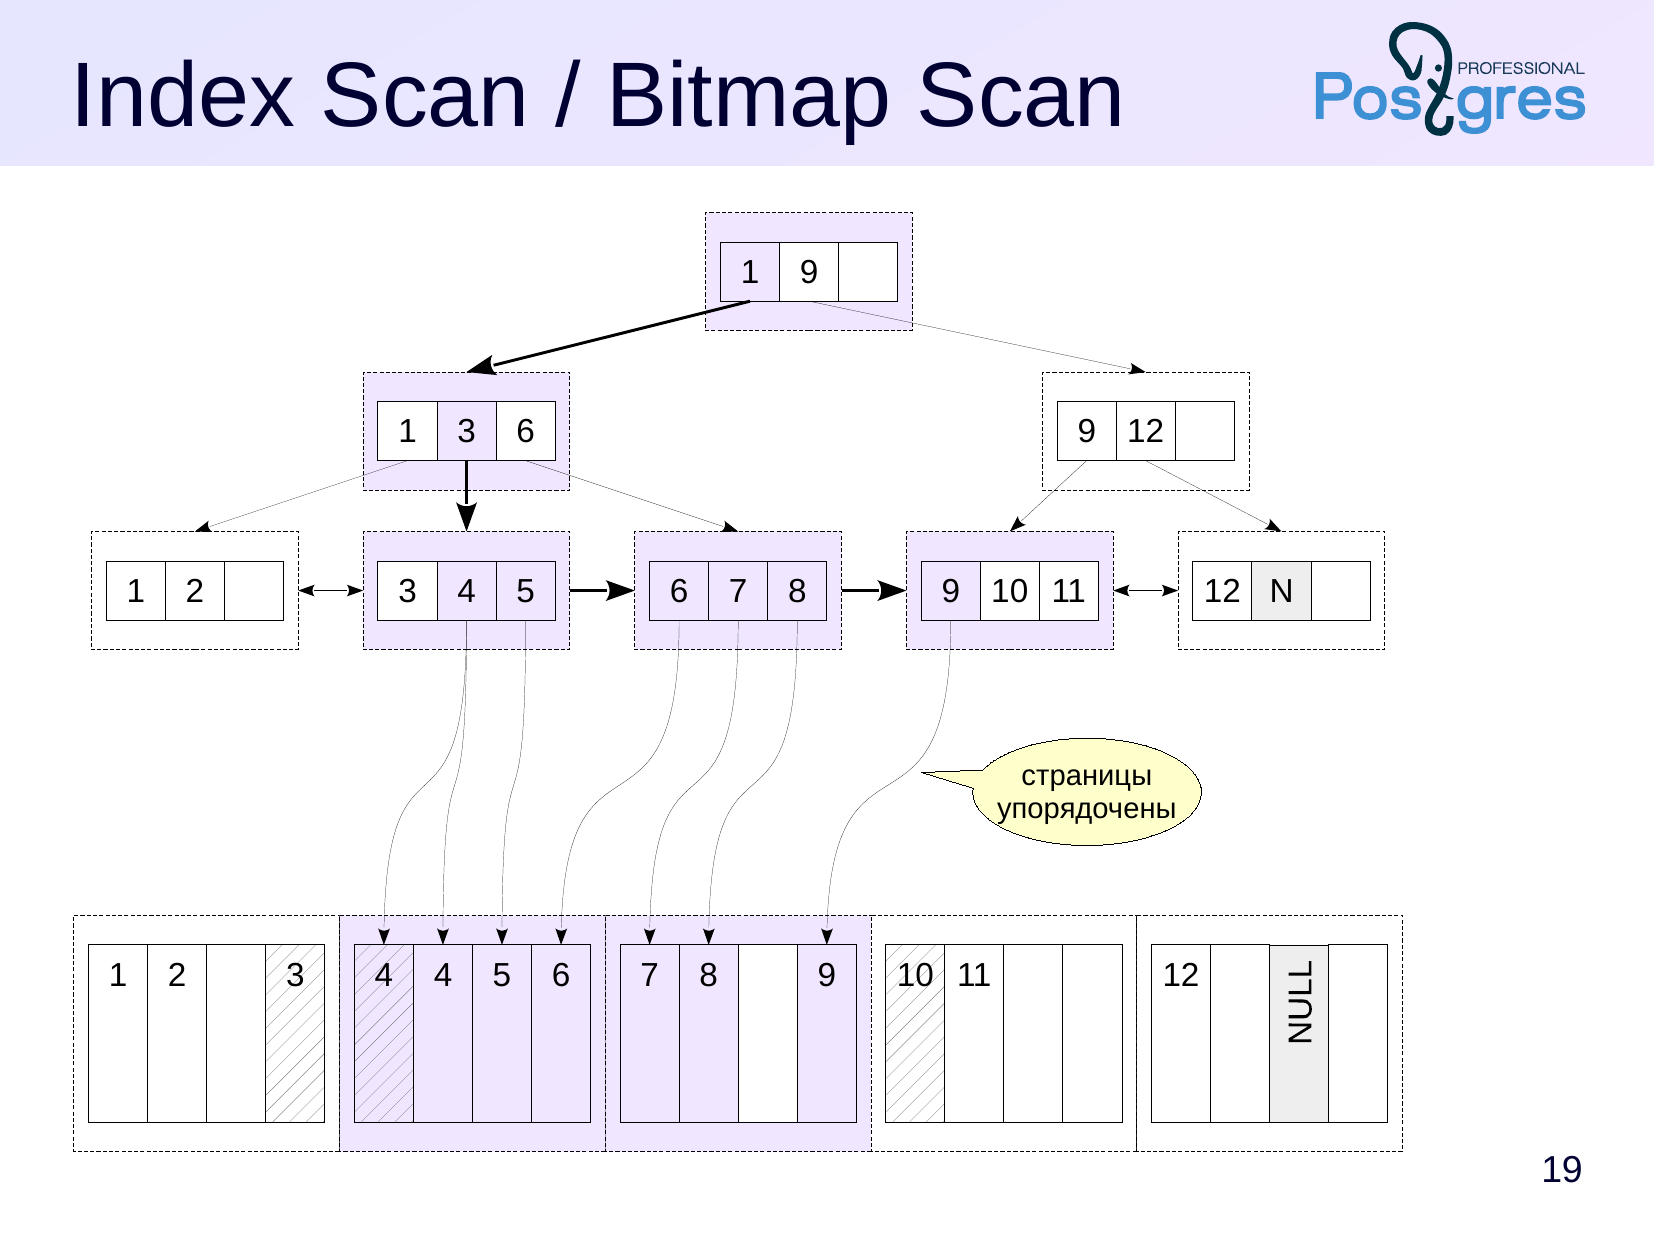

# Index Scan / Bitmap Scan
1
9
1
3
6
9
12
1
2
3
4
5
6
7
8
9
10
11
12
N
страницы
упорядочены
1
2
3
4
4
5
6
7
8
9
10
11
12
NULL